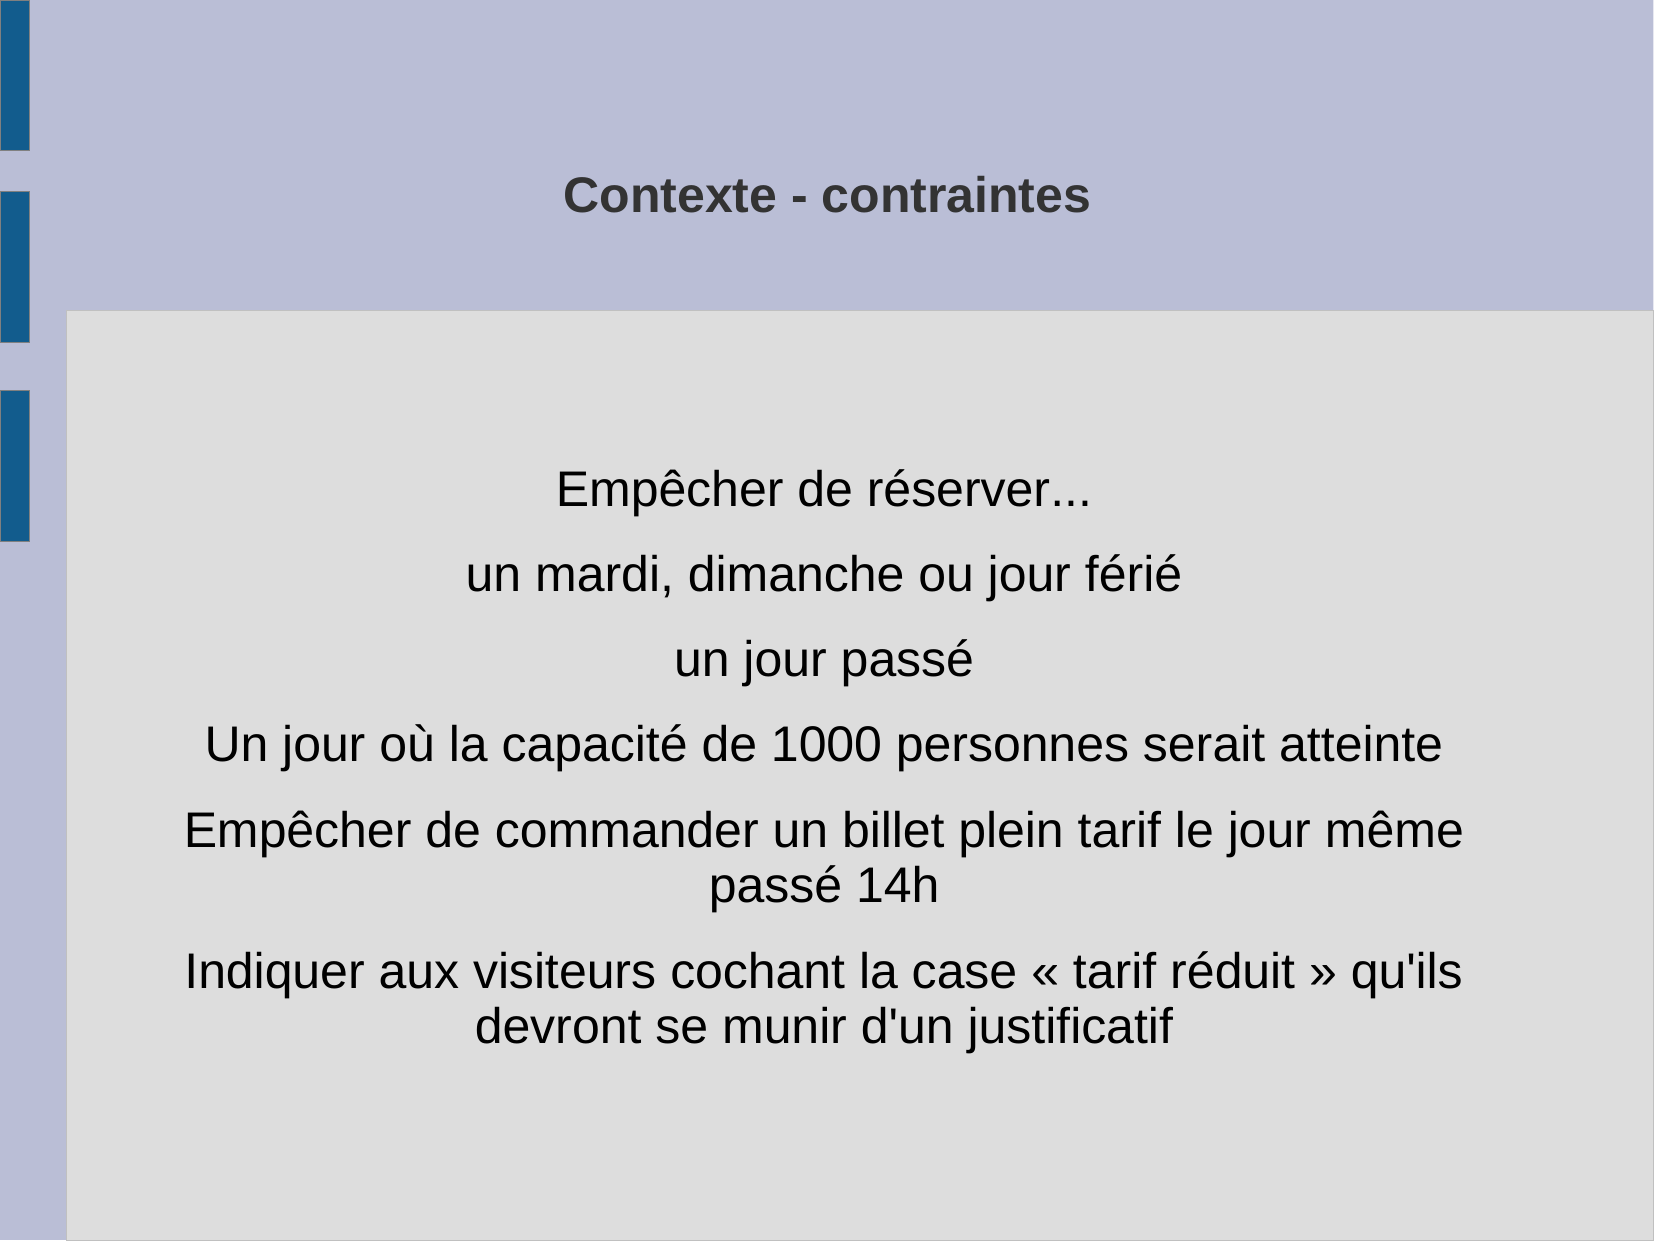

# Contexte - contraintes
Empêcher de réserver...
un mardi, dimanche ou jour férié
un jour passé
Un jour où la capacité de 1000 personnes serait atteinte
Empêcher de commander un billet plein tarif le jour même passé 14h
Indiquer aux visiteurs cochant la case « tarif réduit » qu'ils devront se munir d'un justificatif